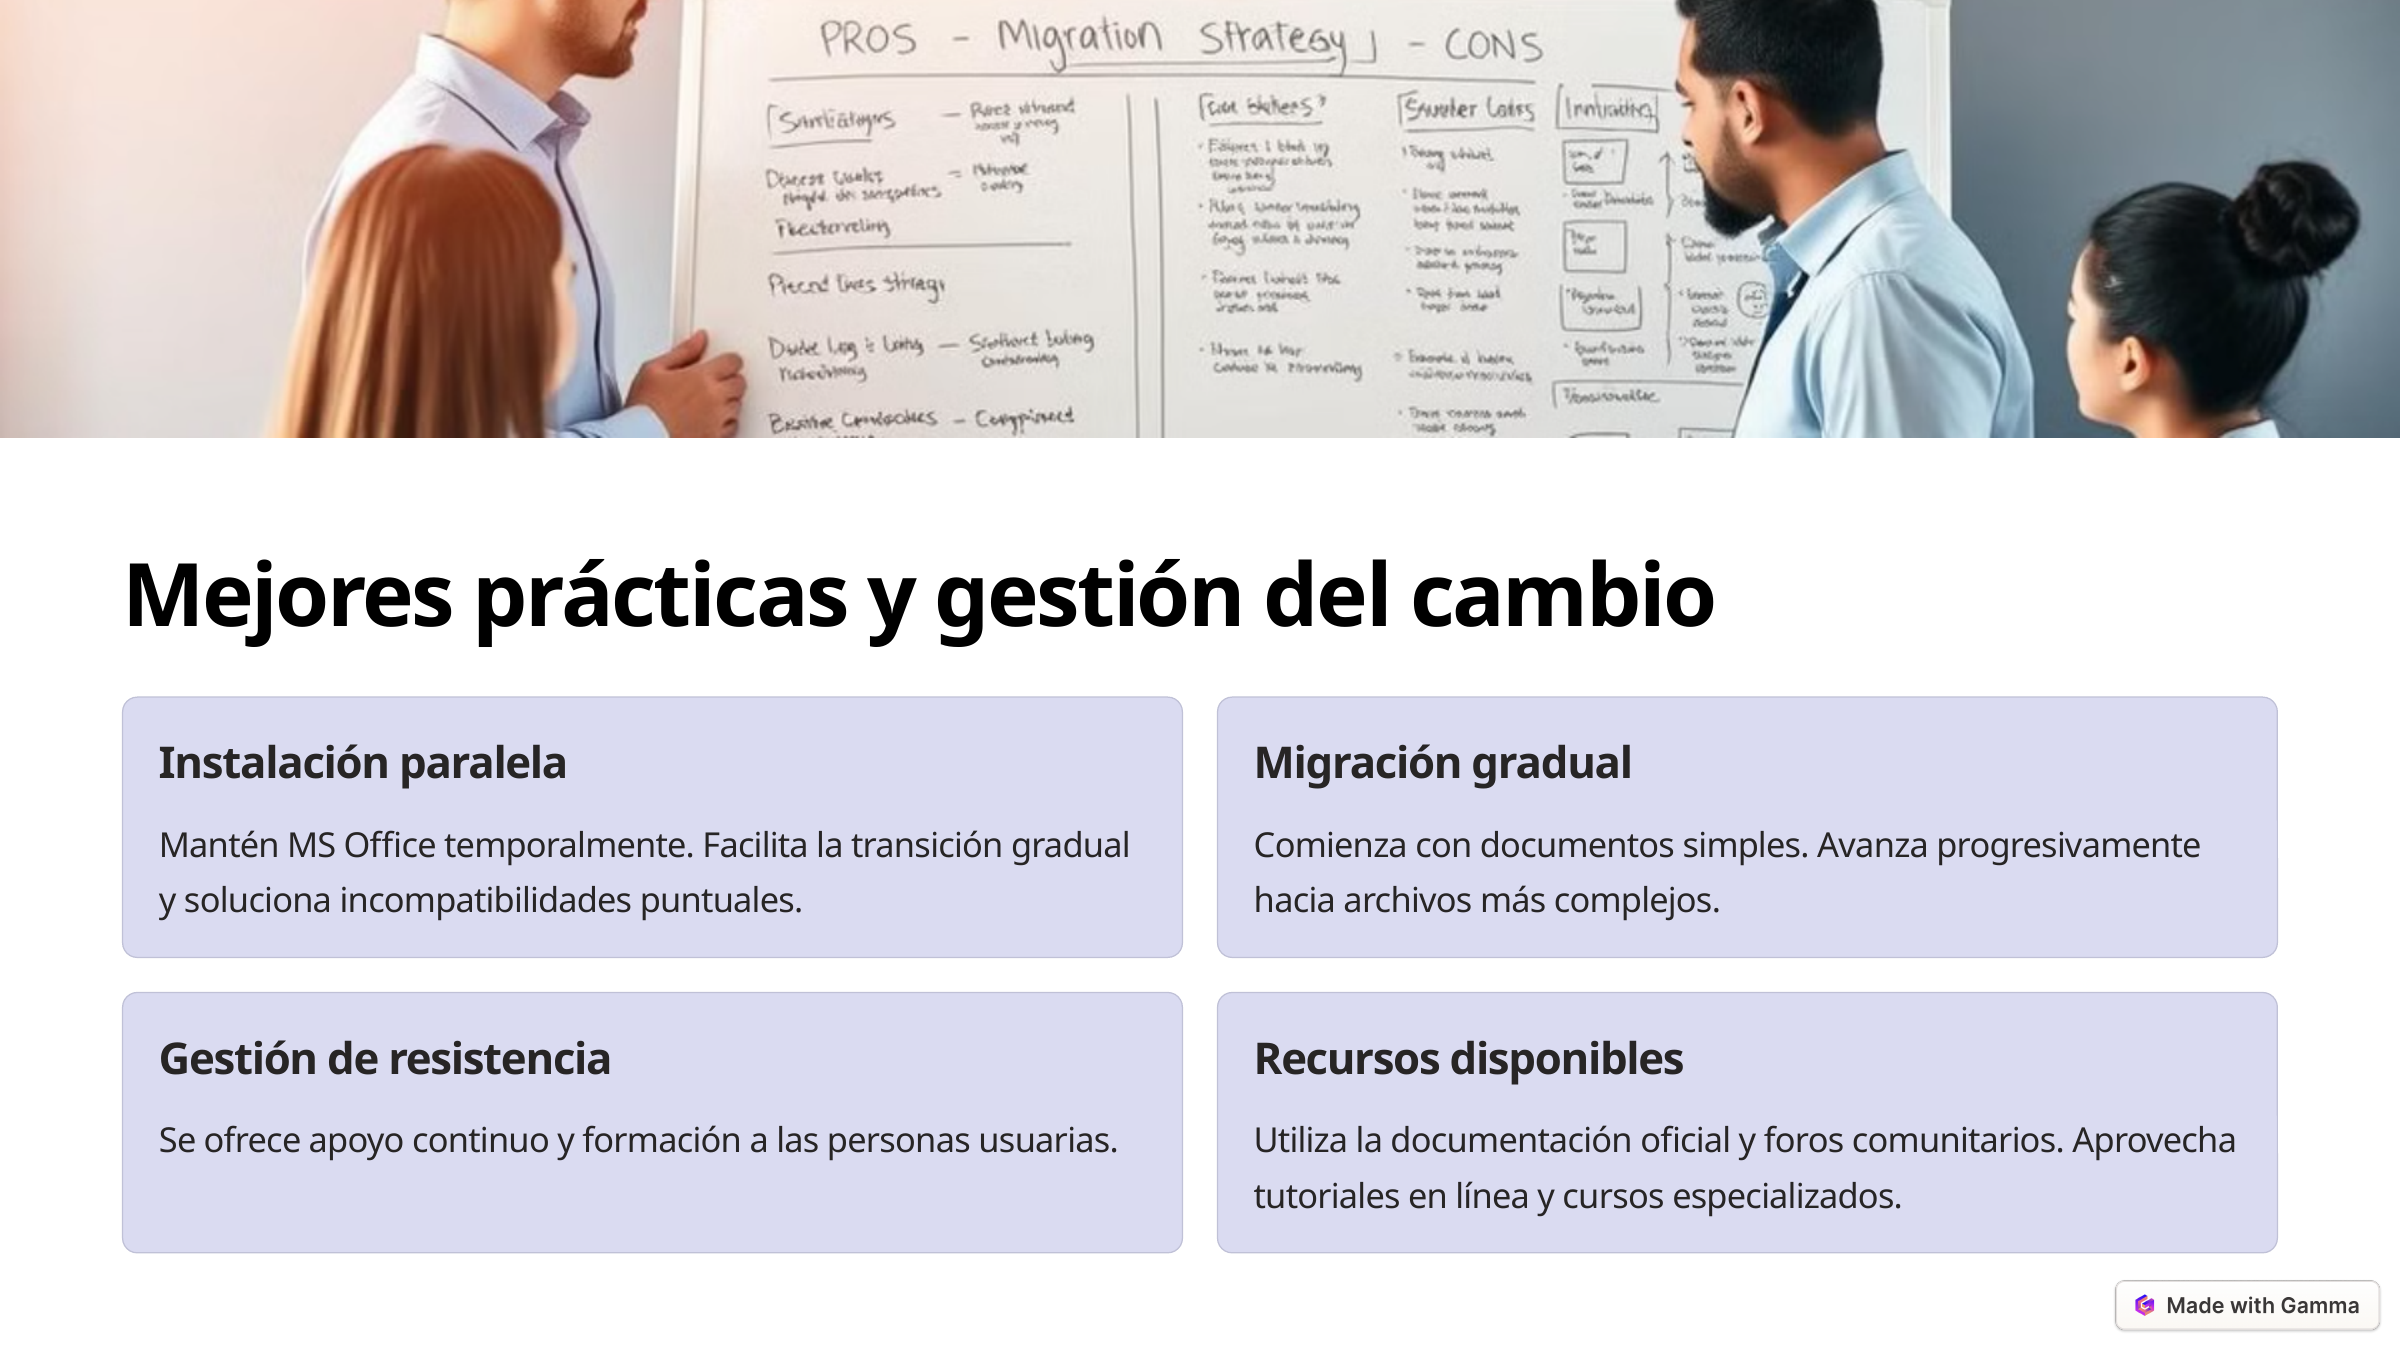

Mejores prácticas y gestión del cambio
Instalación paralela
Migración gradual
Mantén MS Office temporalmente. Facilita la transición gradual y soluciona incompatibilidades puntuales.
Comienza con documentos simples. Avanza progresivamente hacia archivos más complejos.
Gestión de resistencia
Recursos disponibles
Se ofrece apoyo continuo y formación a las personas usuarias.
Utiliza la documentación oficial y foros comunitarios. Aprovecha tutoriales en línea y cursos especializados.